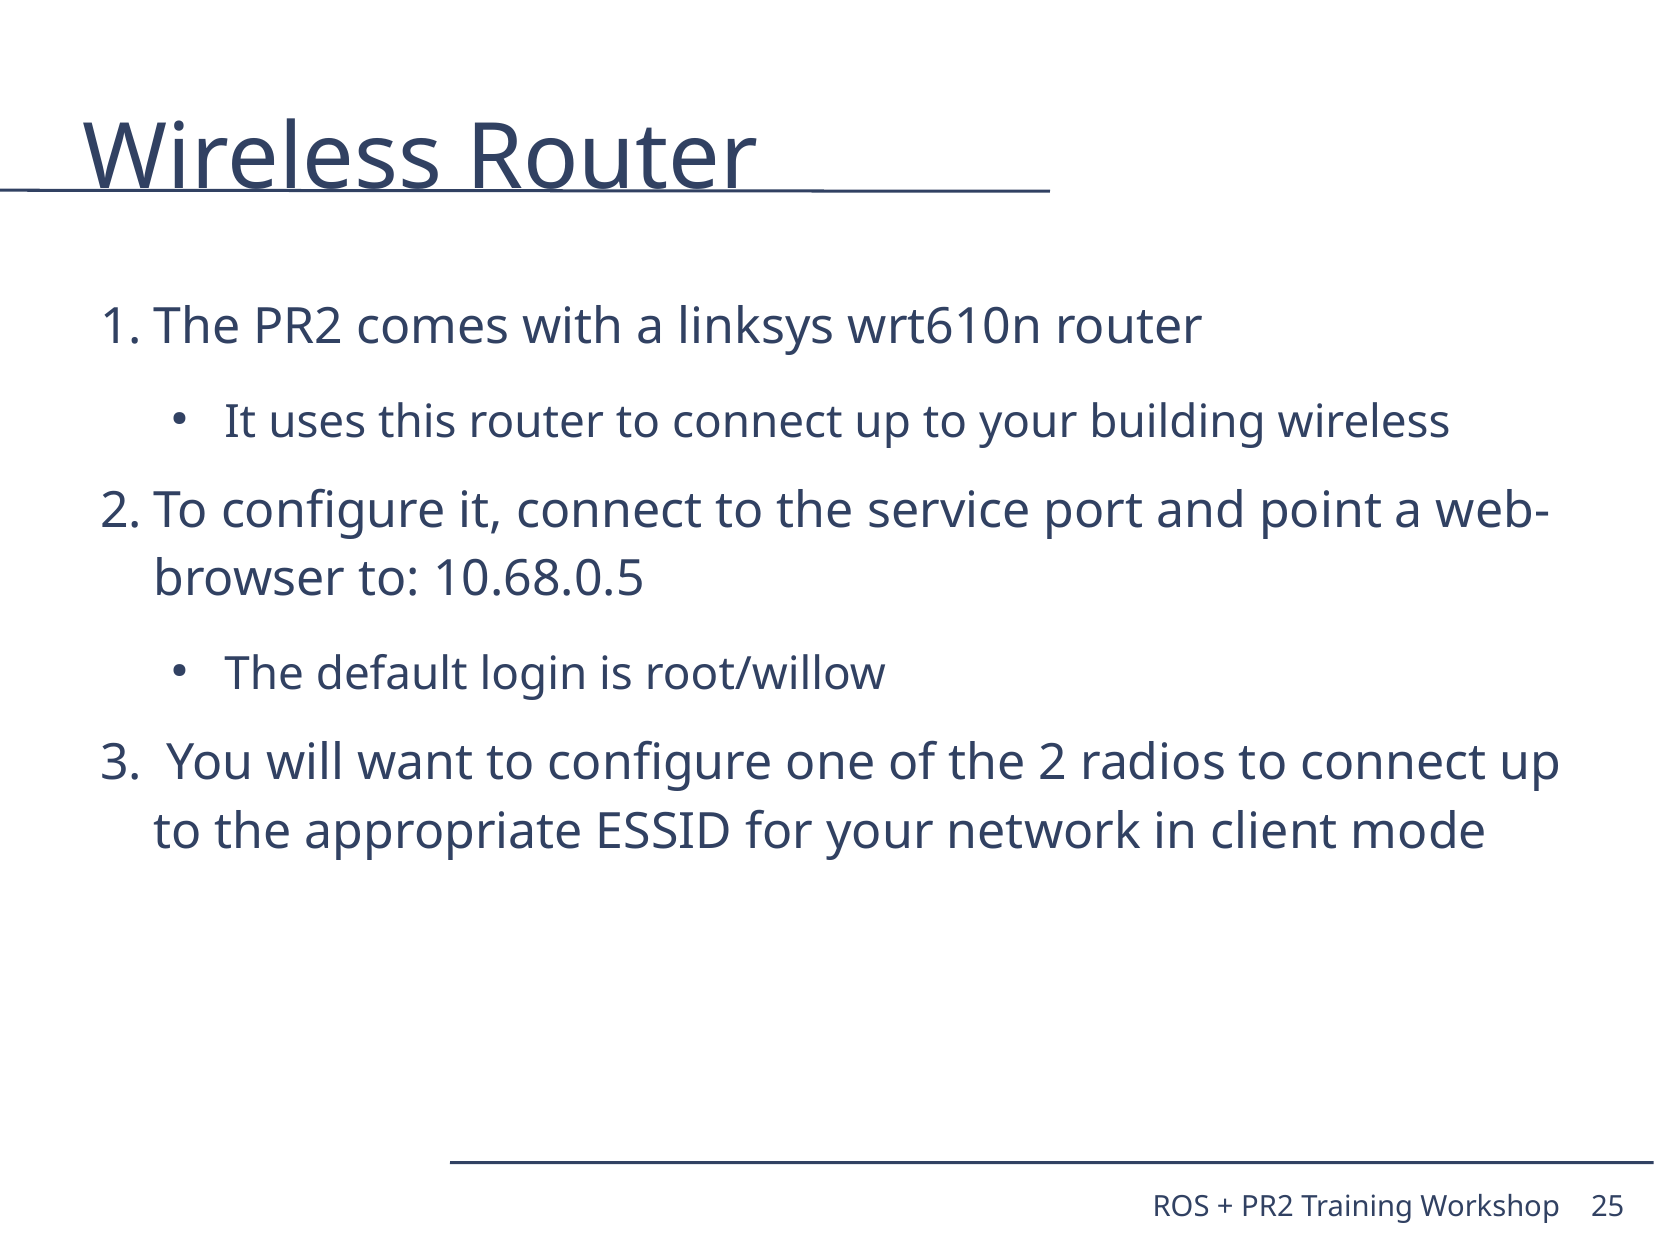

# Wireless Router
The PR2 comes with a linksys wrt610n router
It uses this router to connect up to your building wireless
To configure it, connect to the service port and point a web-browser to: 10.68.0.5
The default login is root/willow
 You will want to configure one of the 2 radios to connect up to the appropriate ESSID for your network in client mode